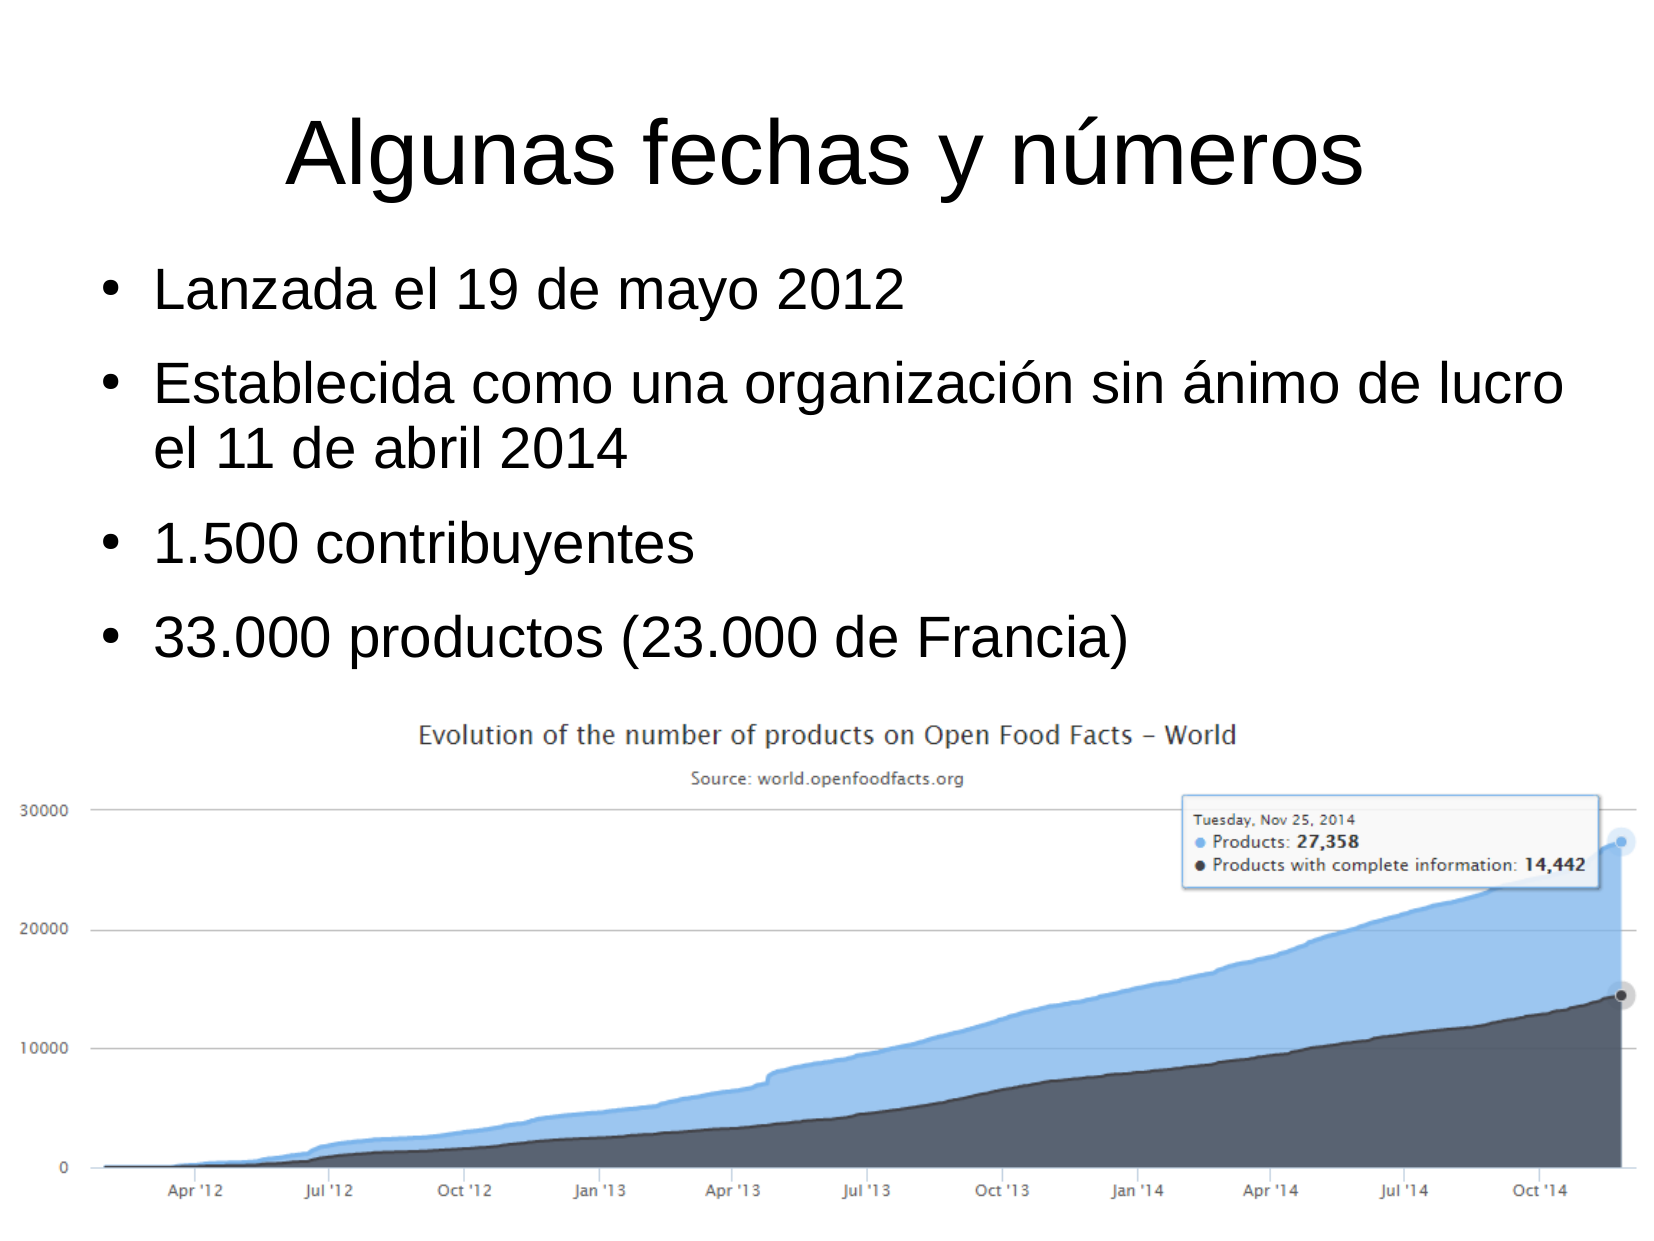

# Algunas fechas y números
Lanzada el 19 de mayo 2012
Establecida como una organización sin ánimo de lucro el 11 de abril 2014
1.500 contribuyentes
33.000 productos (23.000 de Francia)
27.500 ingredientes, 312 aditivos